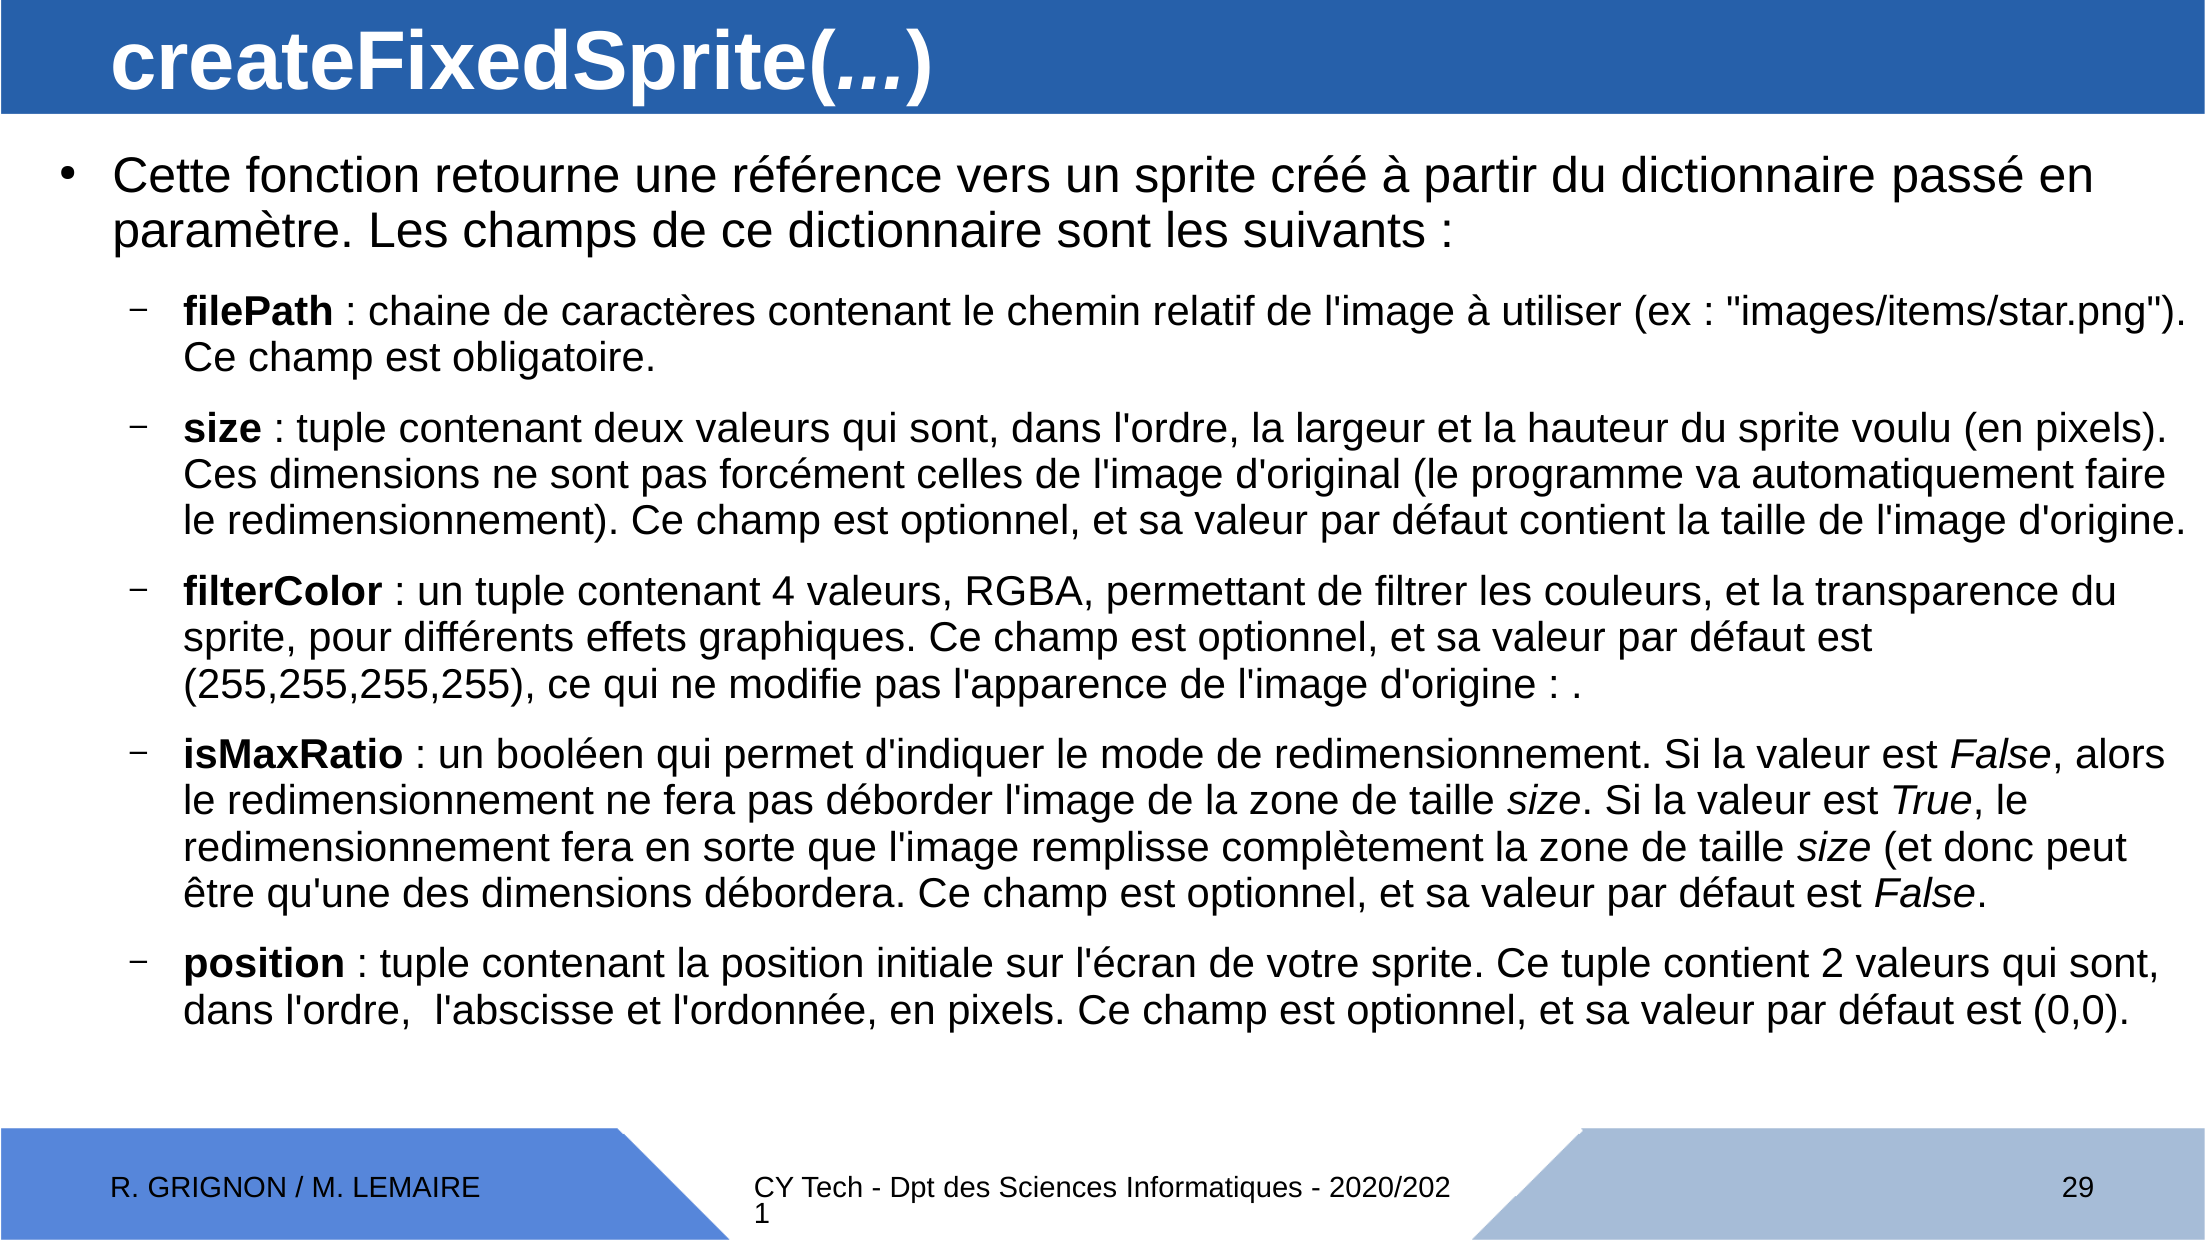

# createFixedSprite(...)
Cette fonction retourne une référence vers un sprite créé à partir du dictionnaire passé en paramètre. Les champs de ce dictionnaire sont les suivants :
filePath : chaine de caractères contenant le chemin relatif de l'image à utiliser (ex : "images/items/star.png"). Ce champ est obligatoire.
size : tuple contenant deux valeurs qui sont, dans l'ordre, la largeur et la hauteur du sprite voulu (en pixels). Ces dimensions ne sont pas forcément celles de l'image d'original (le programme va automatiquement faire le redimensionnement). Ce champ est optionnel, et sa valeur par défaut contient la taille de l'image d'origine.
filterColor : un tuple contenant 4 valeurs, RGBA, permettant de filtrer les couleurs, et la transparence du sprite, pour différents effets graphiques. Ce champ est optionnel, et sa valeur par défaut est (255,255,255,255), ce qui ne modifie pas l'apparence de l'image d'origine : .
isMaxRatio : un booléen qui permet d'indiquer le mode de redimensionnement. Si la valeur est False, alors le redimensionnement ne fera pas déborder l'image de la zone de taille size. Si la valeur est True, le redimensionnement fera en sorte que l'image remplisse complètement la zone de taille size (et donc peut être qu'une des dimensions débordera. Ce champ est optionnel, et sa valeur par défaut est False.
position : tuple contenant la position initiale sur l'écran de votre sprite. Ce tuple contient 2 valeurs qui sont, dans l'ordre, l'abscisse et l'ordonnée, en pixels. Ce champ est optionnel, et sa valeur par défaut est (0,0).
R. GRIGNON / M. LEMAIRE
CY Tech - Dpt des Sciences Informatiques - 2020/2021
29